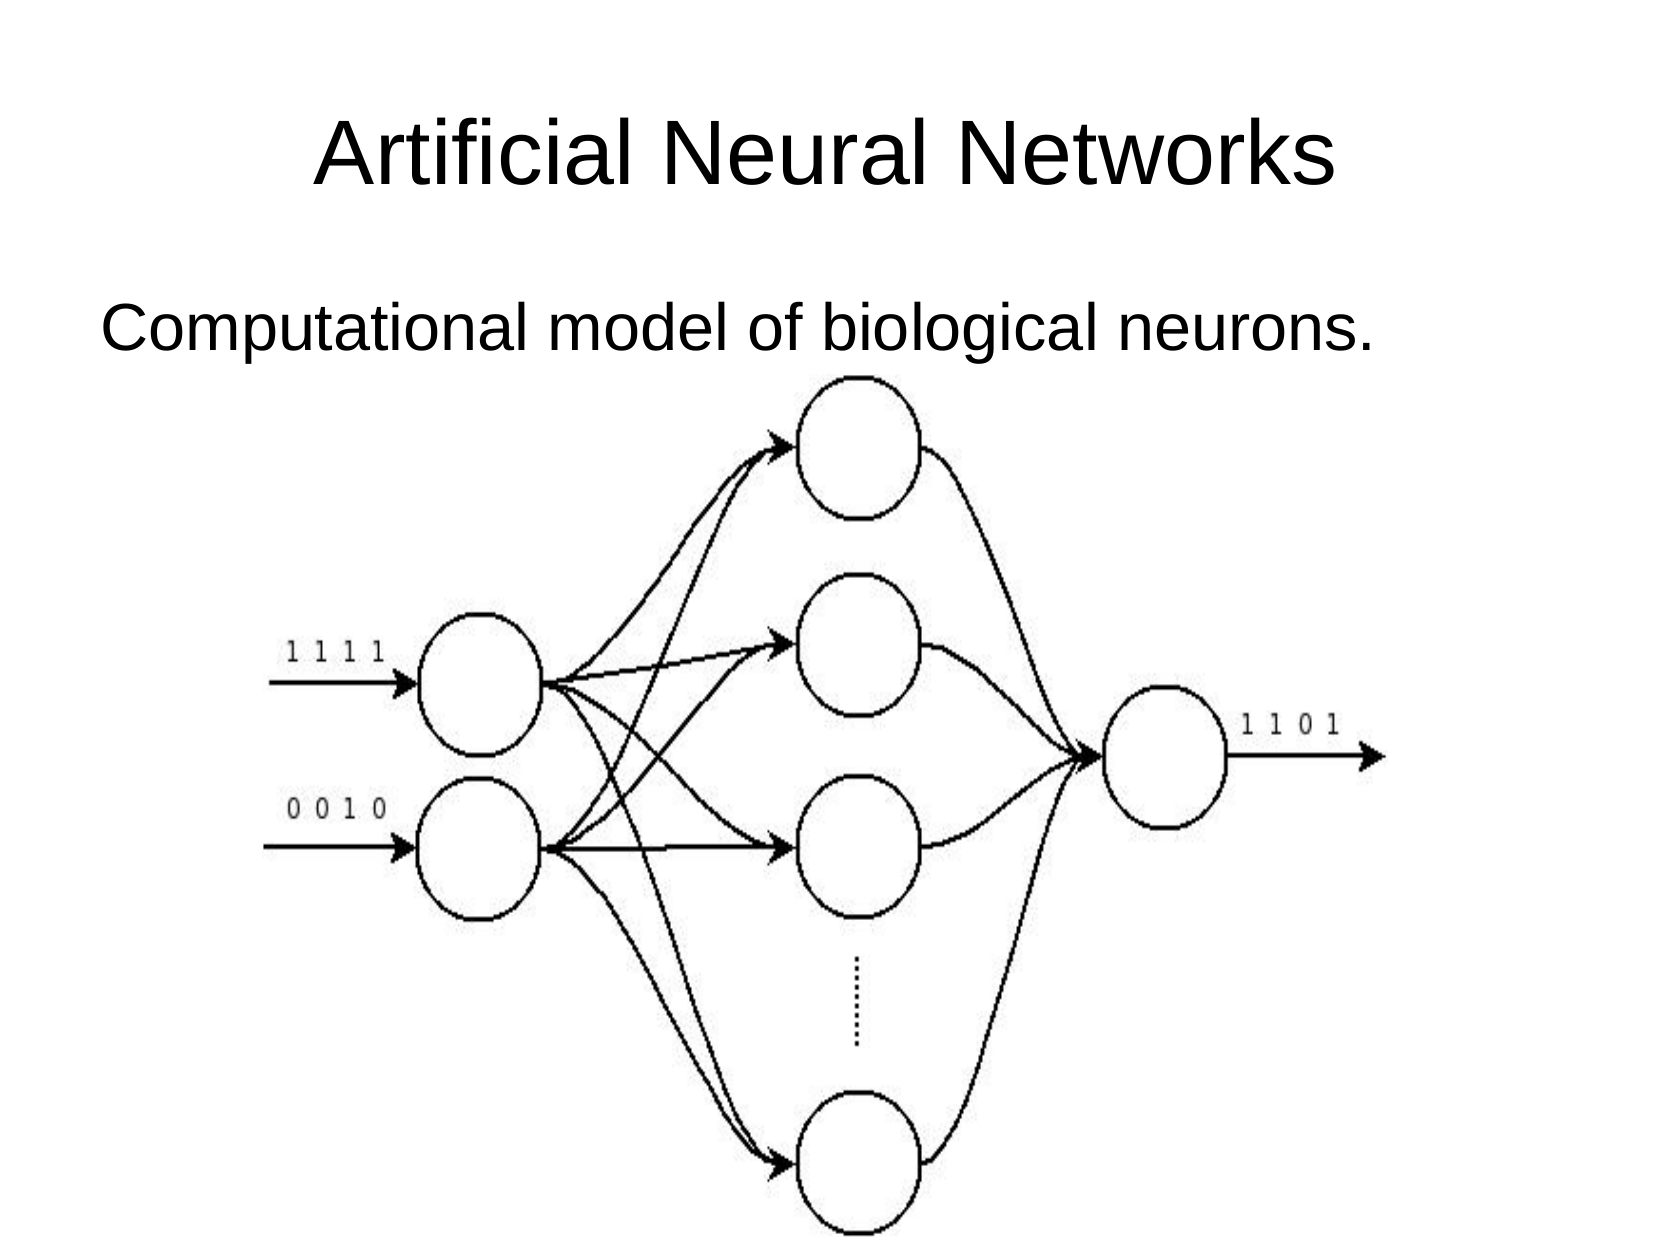

# Artificial Neural Networks
Computational model of biological neurons.